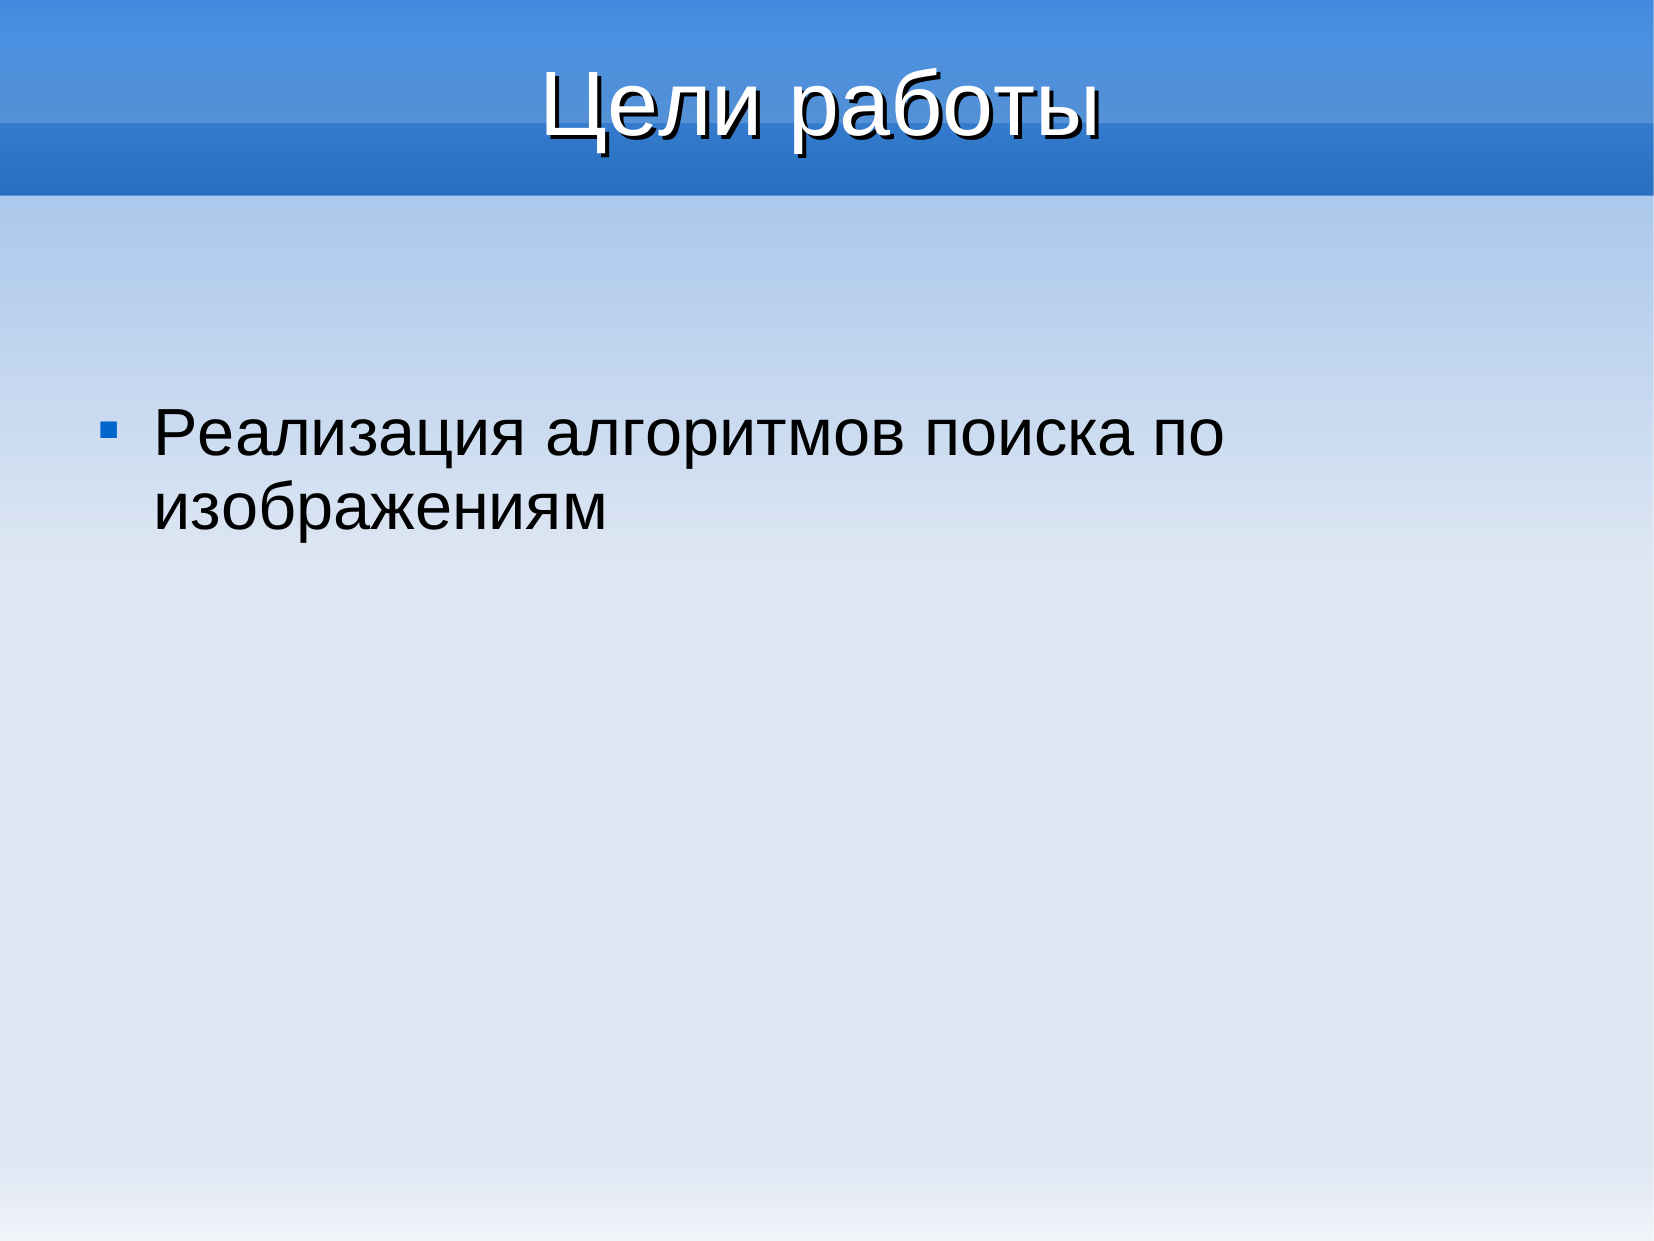

# Цели работы
Реализация алгоритмов поиска по изображениям